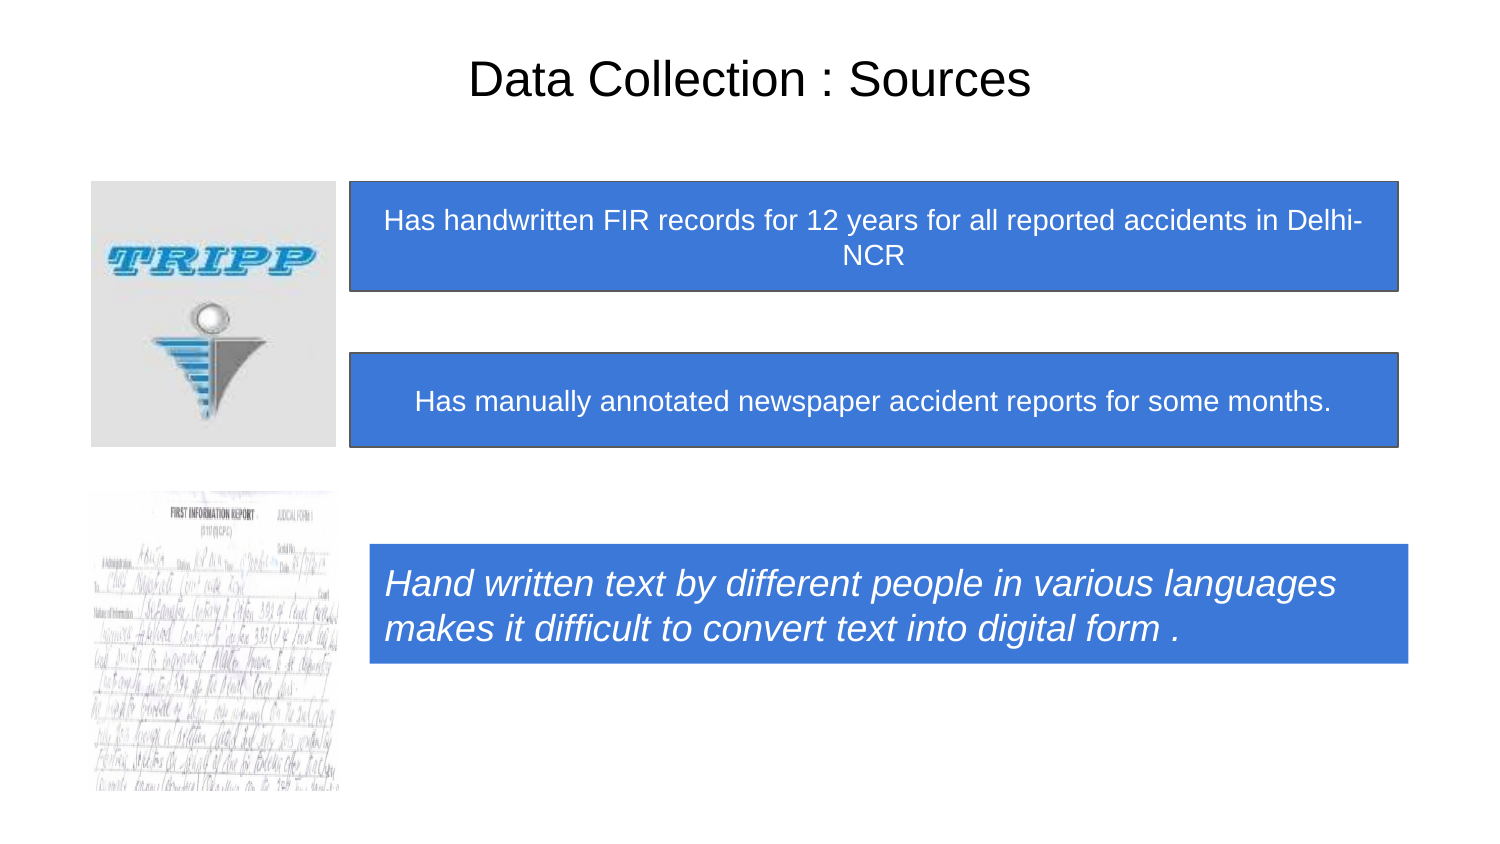

# Data Collection : Sources
Has handwritten FIR records for 12 years for all reported accidents in Delhi-NCR
Has manually annotated newspaper accident reports for some months.
Hand written text by different people in various languages makes it difficult to convert text into digital form .